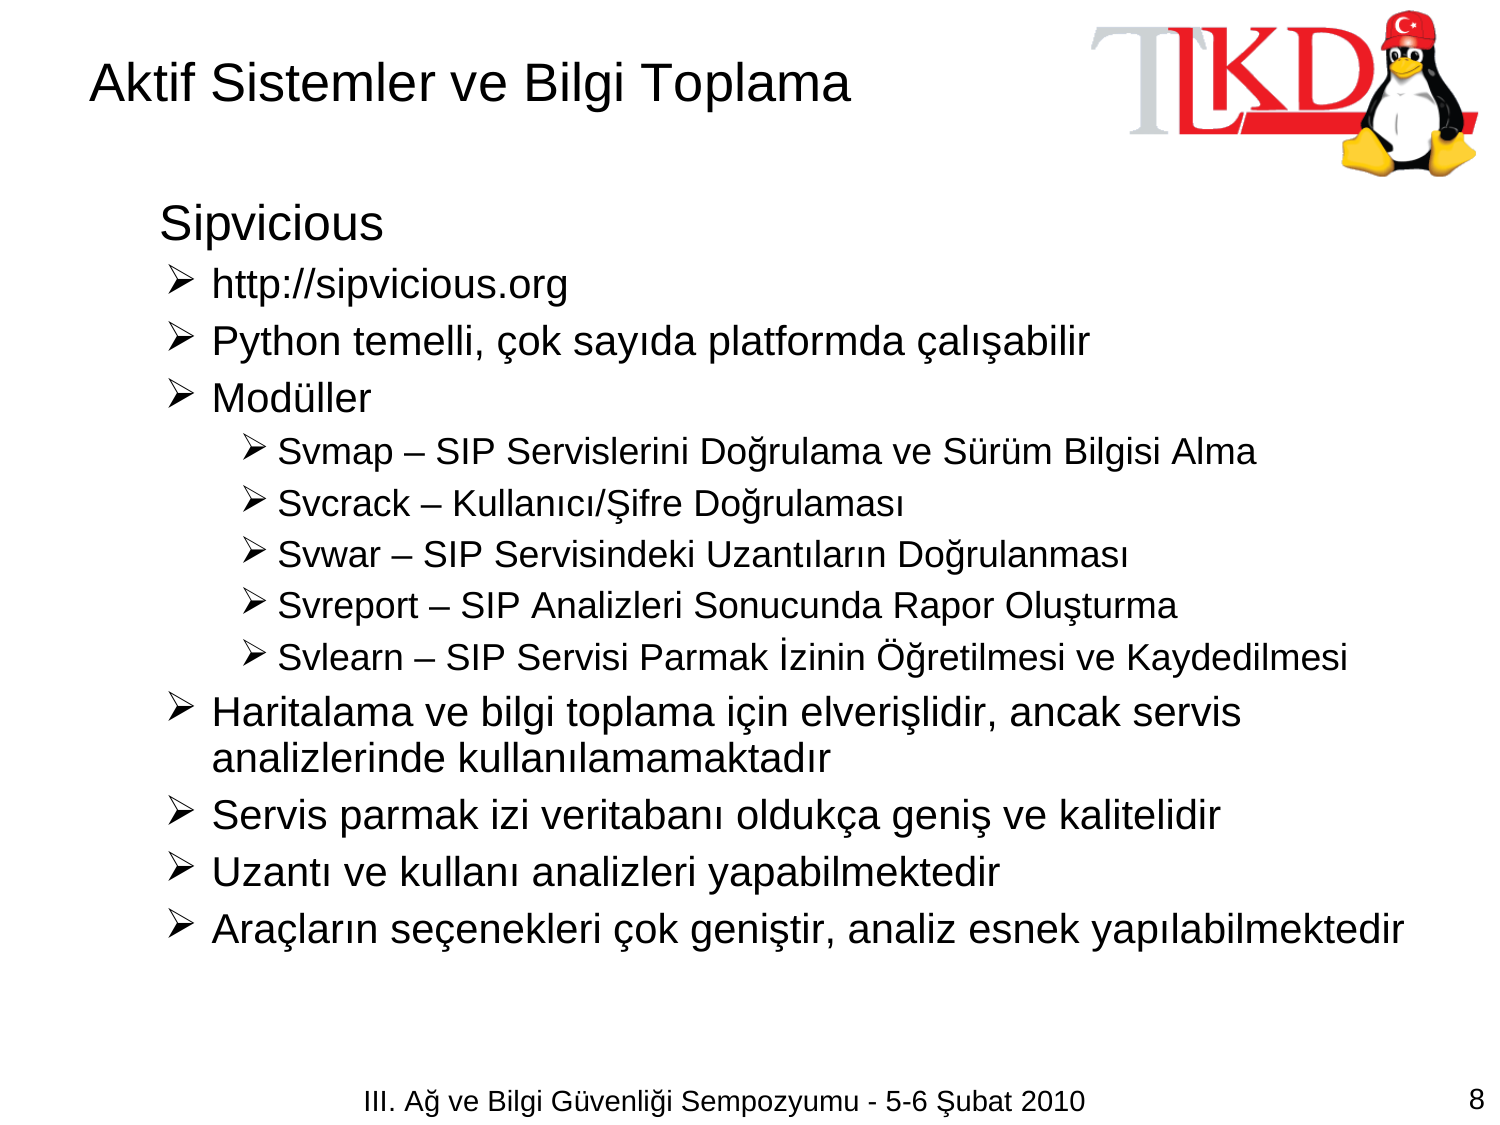

# Aktif Sistemler ve Bilgi Toplama
 Sipvicious
http://sipvicious.org
Python temelli, çok sayıda platformda çalışabilir
Modüller
Svmap – SIP Servislerini Doğrulama ve Sürüm Bilgisi Alma
Svcrack – Kullanıcı/Şifre Doğrulaması
Svwar – SIP Servisindeki Uzantıların Doğrulanması
Svreport – SIP Analizleri Sonucunda Rapor Oluşturma
Svlearn – SIP Servisi Parmak İzinin Öğretilmesi ve Kaydedilmesi
Haritalama ve bilgi toplama için elverişlidir, ancak servis analizlerinde kullanılamamaktadır
Servis parmak izi veritabanı oldukça geniş ve kalitelidir
Uzantı ve kullanı analizleri yapabilmektedir
Araçların seçenekleri çok geniştir, analiz esnek yapılabilmektedir
8